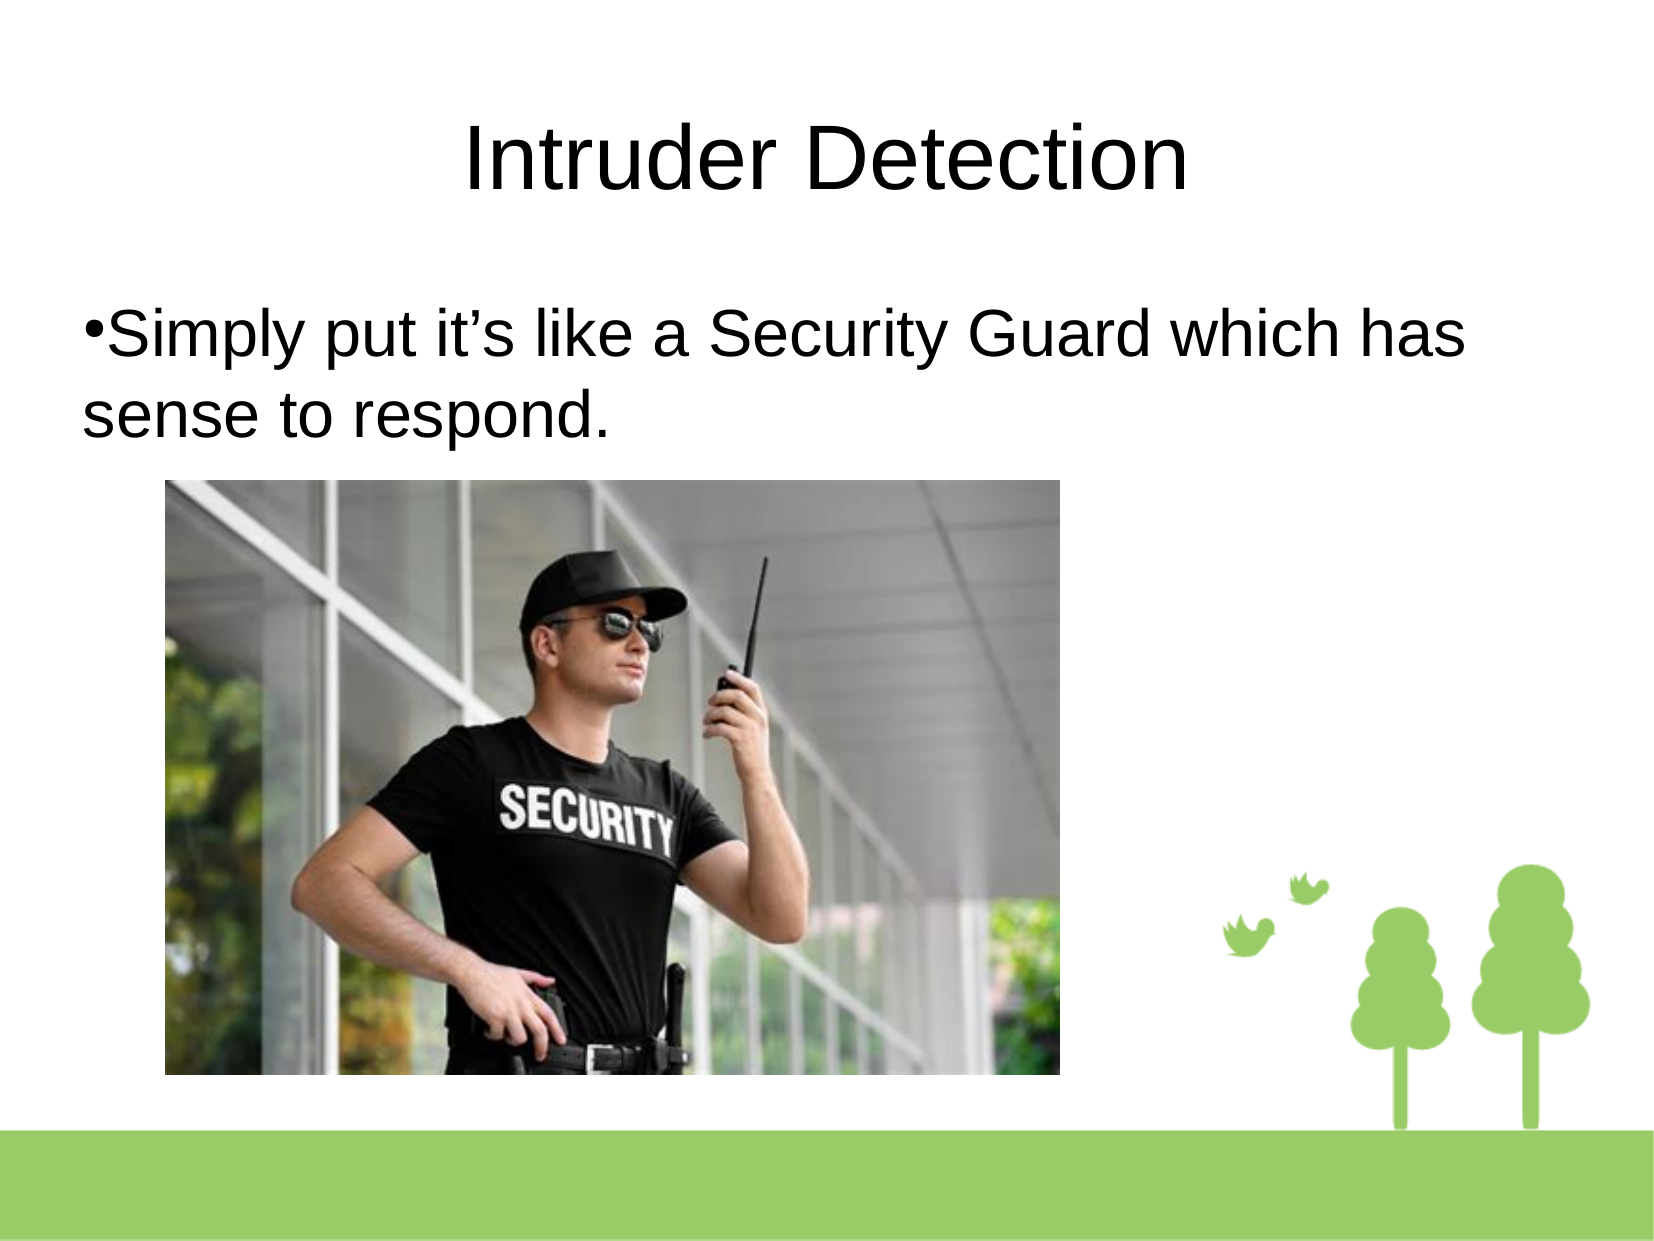

# Intruder Detection
Simply put it’s like a Security Guard which has sense to respond.